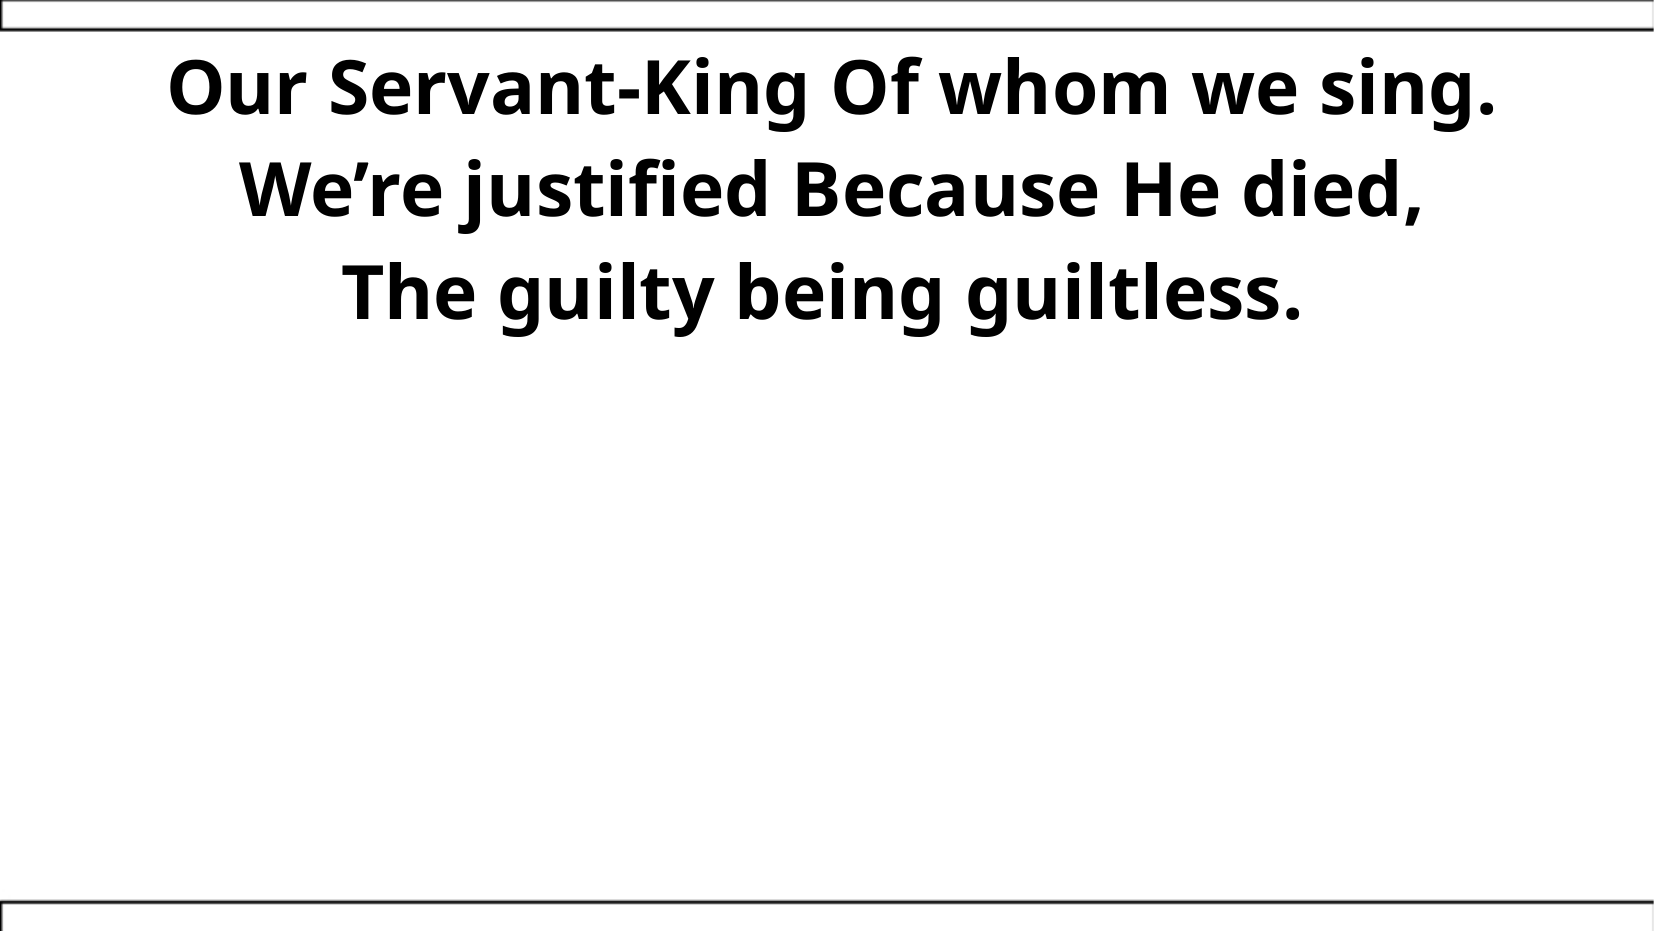

Our Servant-King Of whom we sing.
We’re justified Because He died,
The guilty being guiltless.